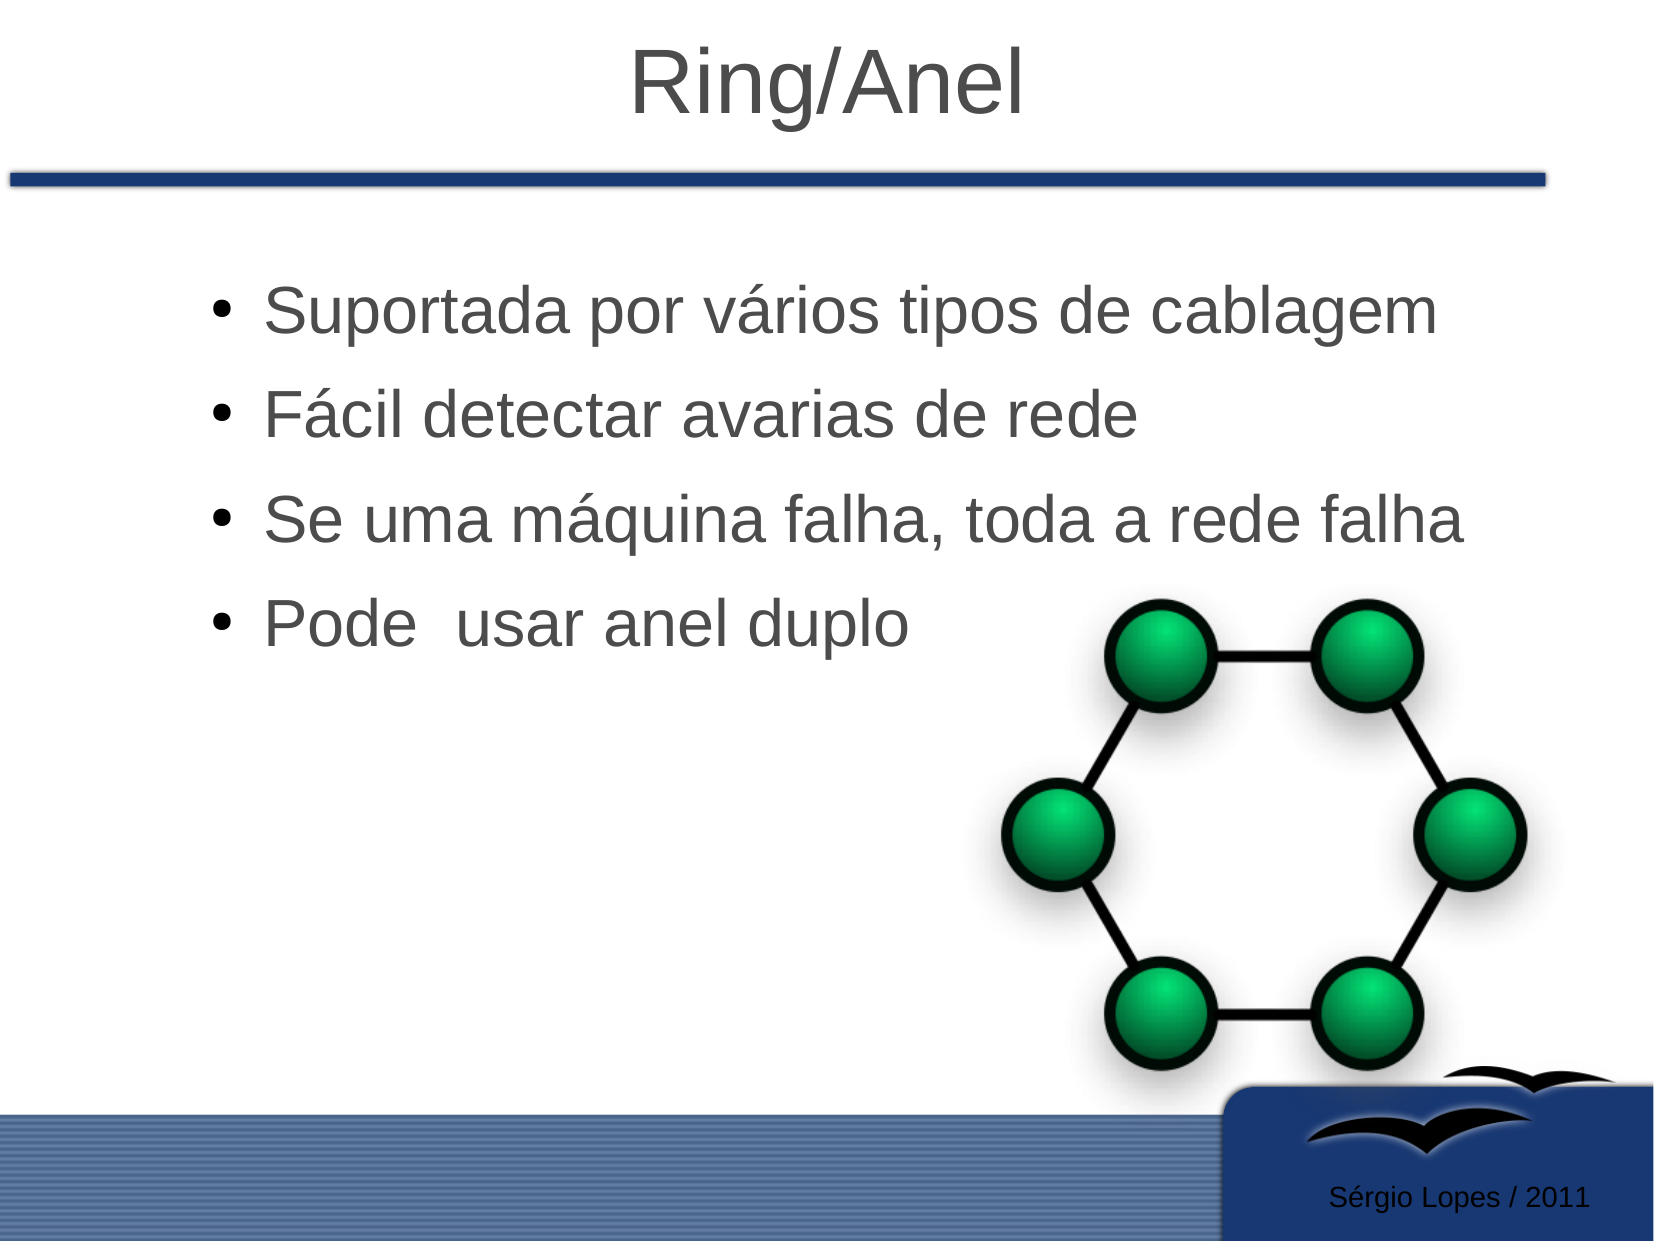

# Ring/Anel
Suportada por vários tipos de cablagem
Fácil detectar avarias de rede
Se uma máquina falha, toda a rede falha
Pode usar anel duplo
Sérgio Lopes / 2011